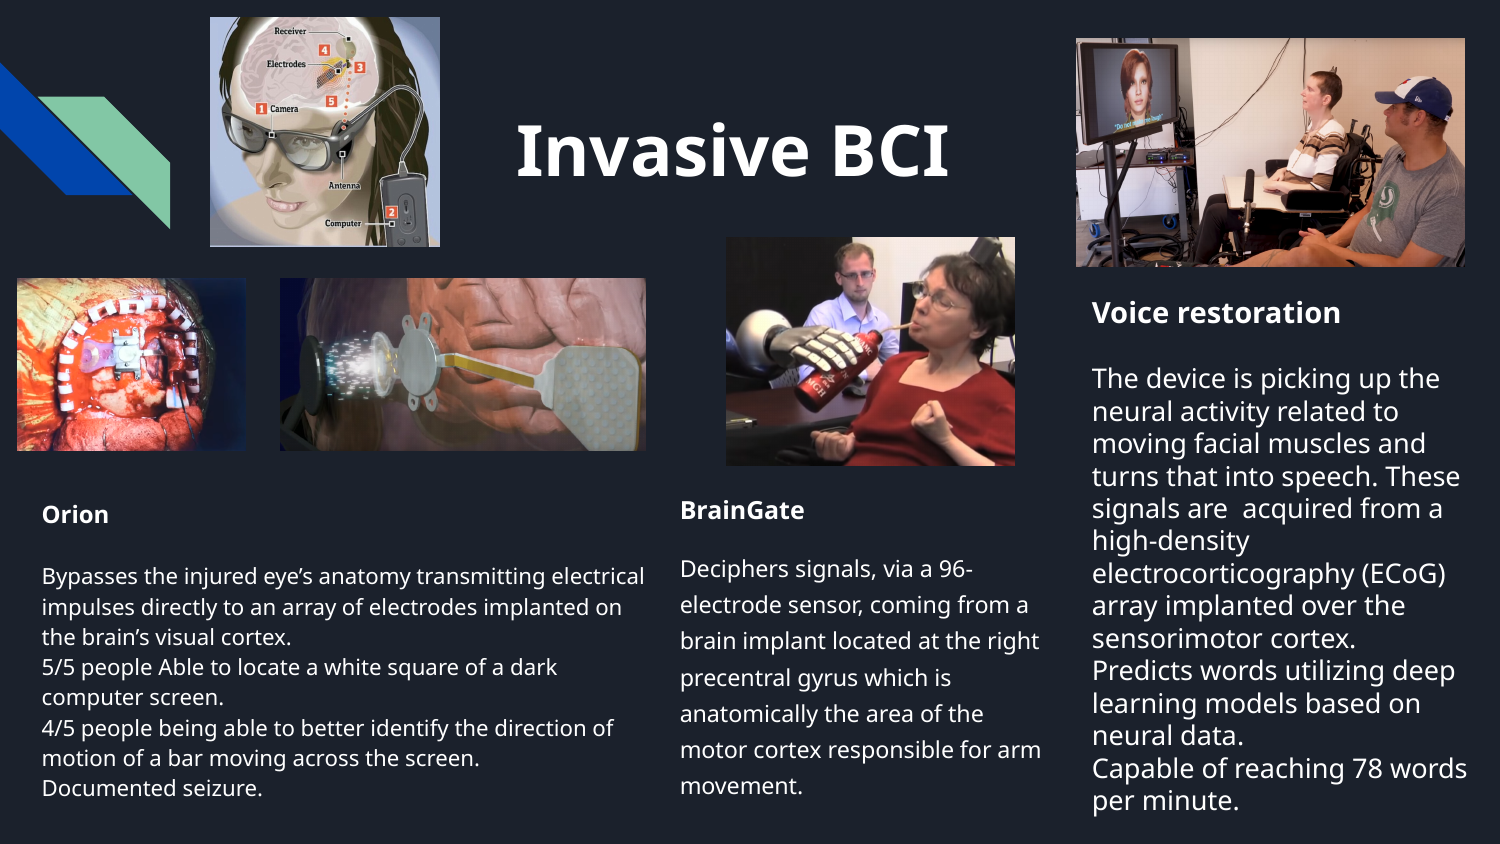

# Invasive BCI
Voice restoration
The device is picking up the neural activity related to moving facial muscles and turns that into speech. These signals are acquired from a high-density electrocorticography (ECoG) array implanted over the sensorimotor cortex.
Predicts words utilizing deep learning models based on neural data.
Capable of reaching 78 words per minute.
BrainGate
Deciphers signals, via a 96-electrode sensor, coming from a brain implant located at the right precentral gyrus which is anatomically the area of the motor cortex responsible for arm movement.
Orion
Bypasses the injured eye’s anatomy transmitting electrical impulses directly to an array of electrodes implanted on the brain’s visual cortex.
5/5 people Able to locate a white square of a dark computer screen.
4/5 people being able to better identify the direction of motion of a bar moving across the screen.
Documented seizure.